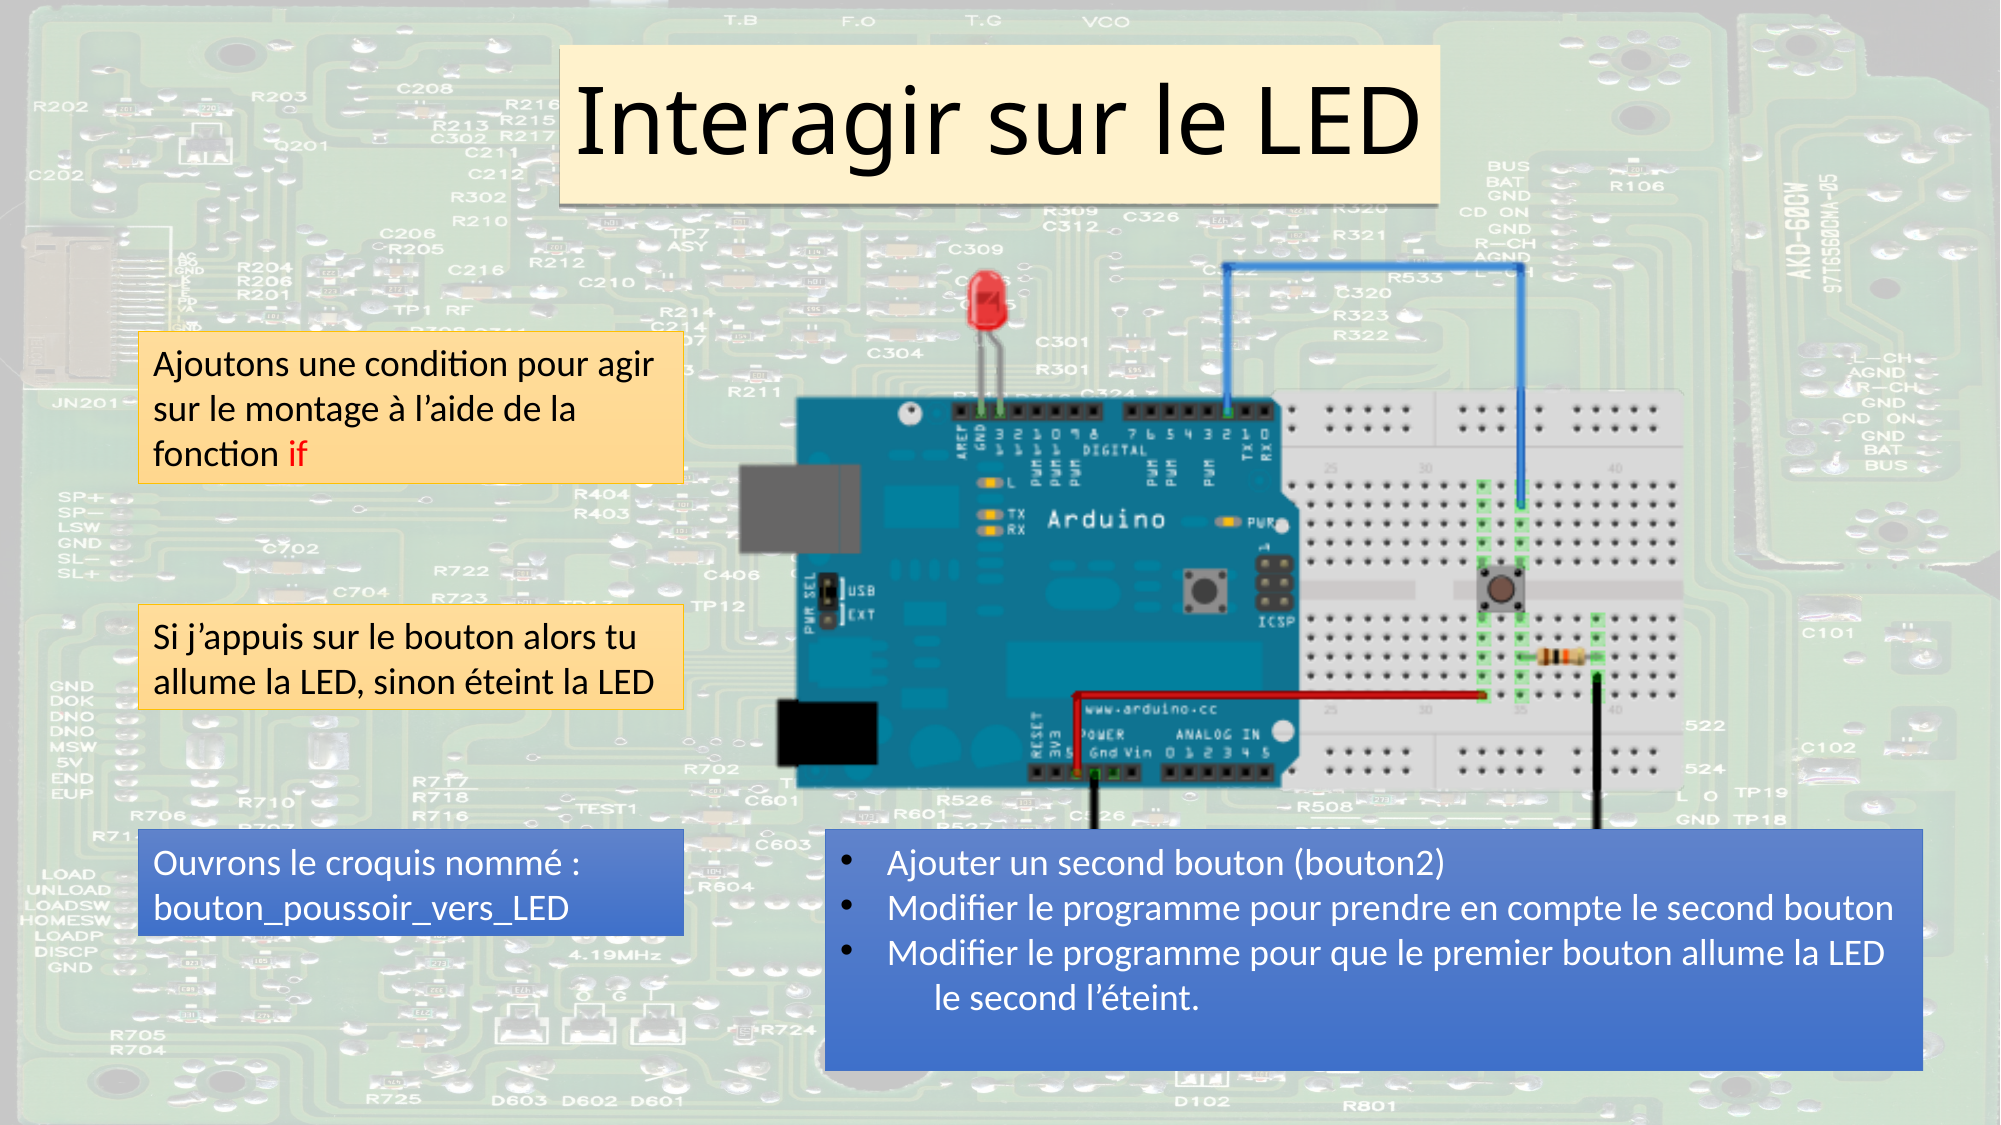

# Interagir sur le LED
Ajoutons une condition pour agir sur le montage à l’aide de la fonction if
Si j’appuis sur le bouton alors tu allume la LED, sinon éteint la LED
Ouvrons le croquis nommé :
bouton_poussoir_vers_LED
Ajouter un second bouton (bouton2)
Modifier le programme pour prendre en compte le second bouton
Modifier le programme pour que le premier bouton allume la LED le second l’éteint.